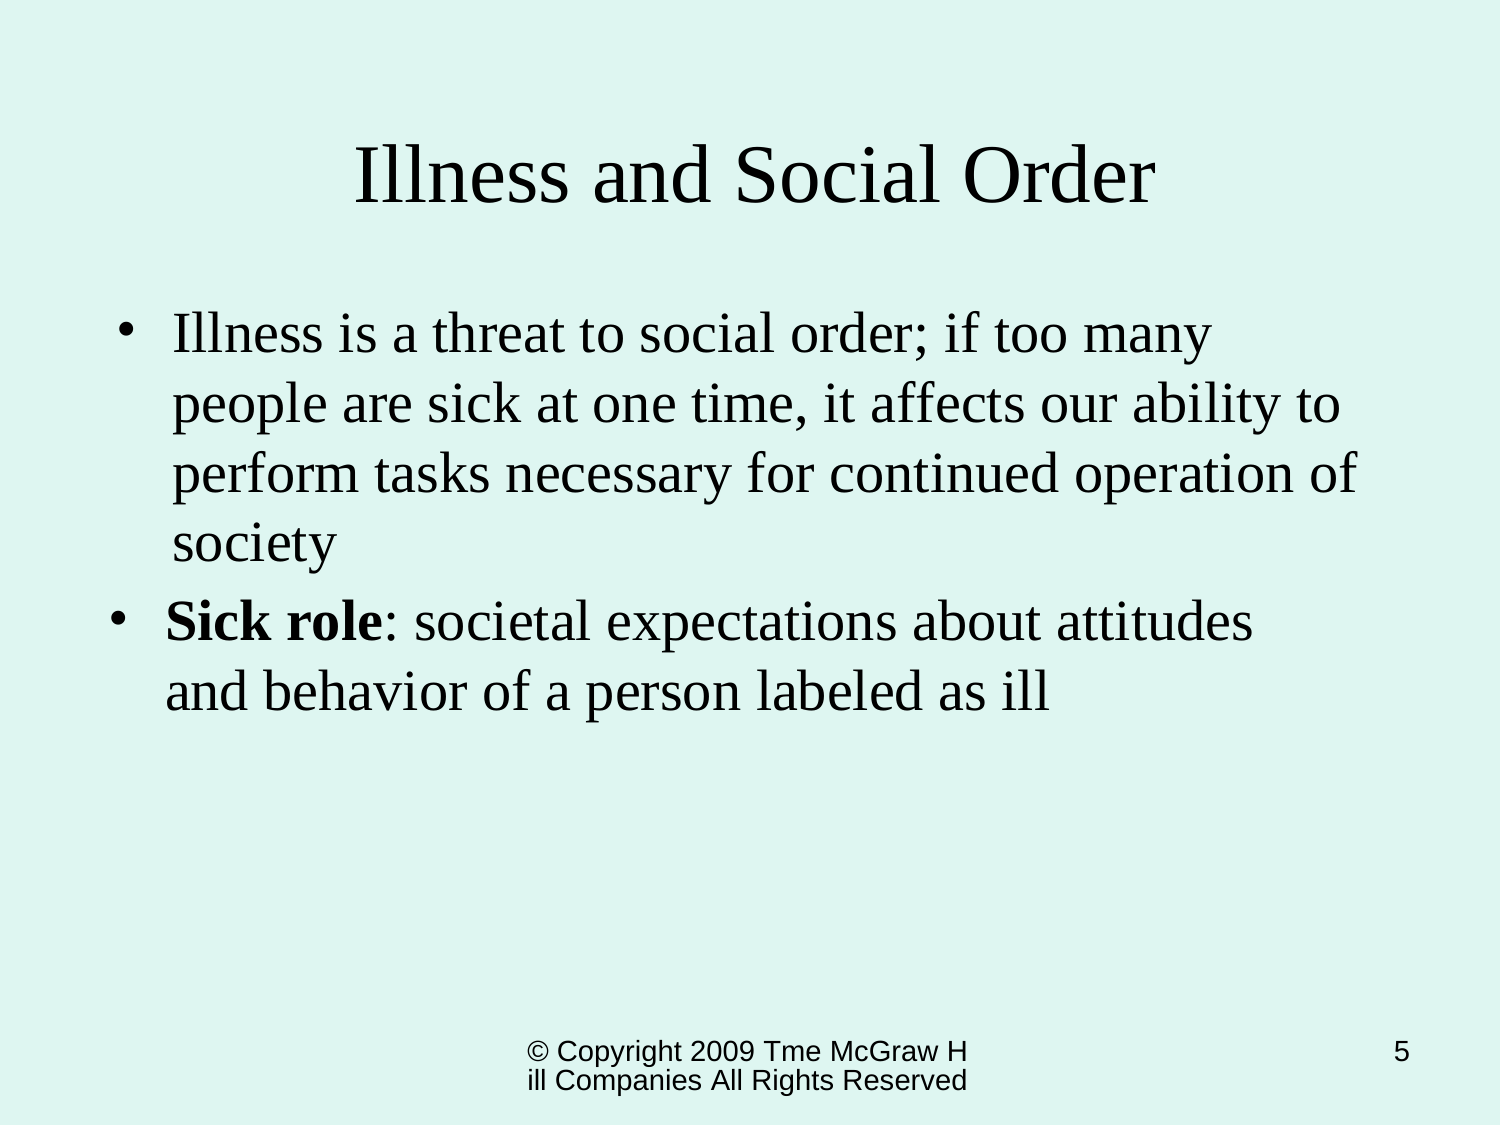

# Illness and Social Order
Illness is a threat to social order; if too many people are sick at one time, it affects our ability to perform tasks necessary for continued operation of society
Sick role: societal expectations about attitudes and behavior of a person labeled as ill
© Copyright 2009 Tme McGraw Hill Companies All Rights Reserved
5